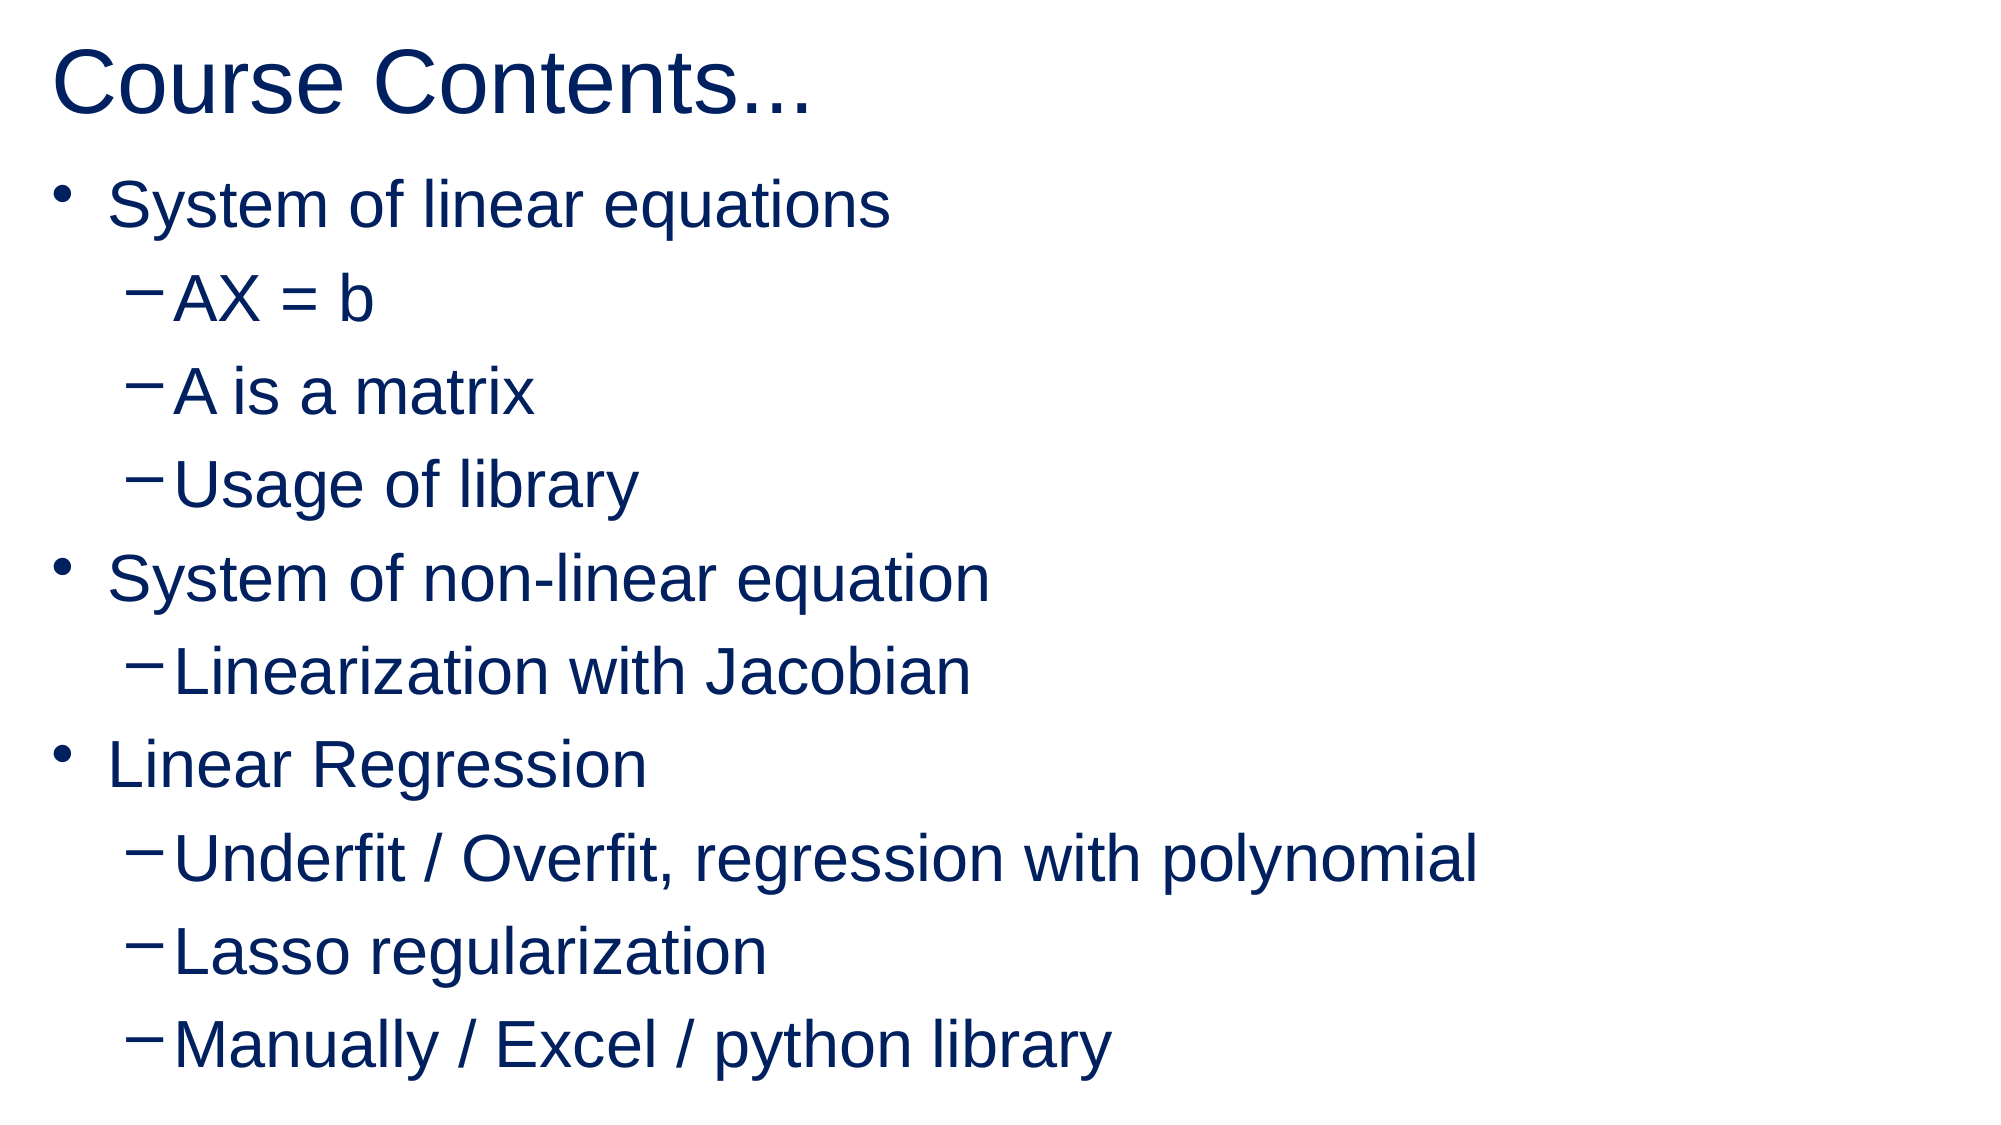

# Course Contents...
System of linear equations
AX = b
A is a matrix
Usage of library
System of non-linear equation
Linearization with Jacobian
Linear Regression
Underfit / Overfit, regression with polynomial
Lasso regularization
Manually / Excel / python library